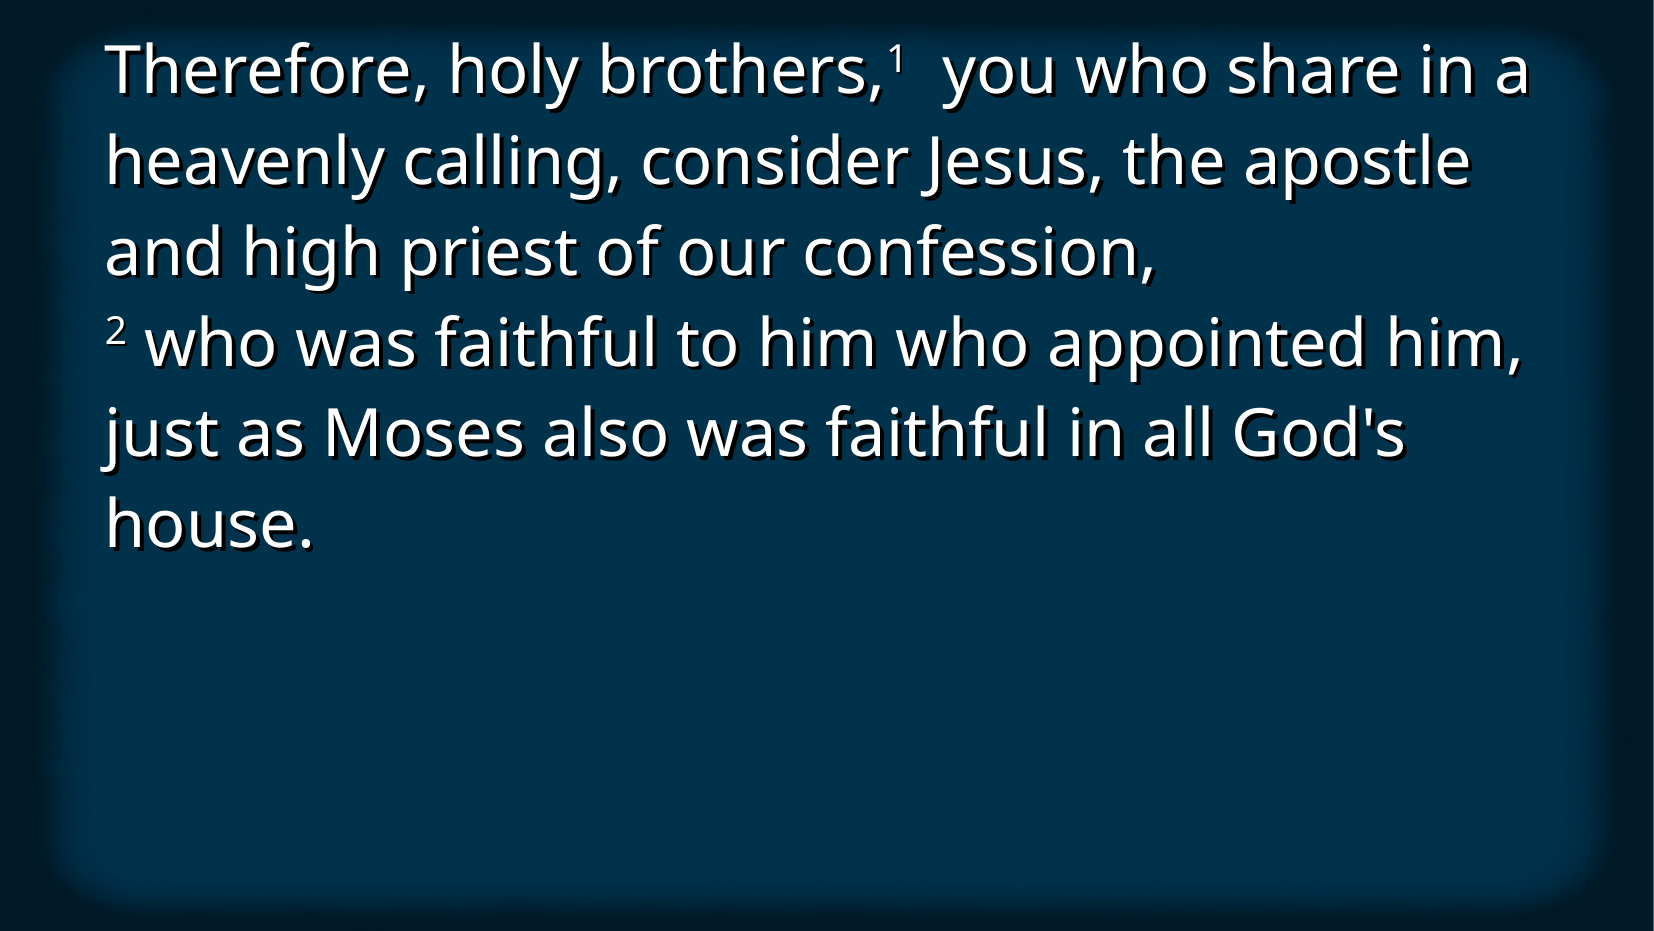

Therefore, holy brothers,1 you who share in a heavenly calling, consider Jesus, the apostle and high priest of our confession,
2 who was faithful to him who appointed him, just as Moses also was faithful in all God's house.